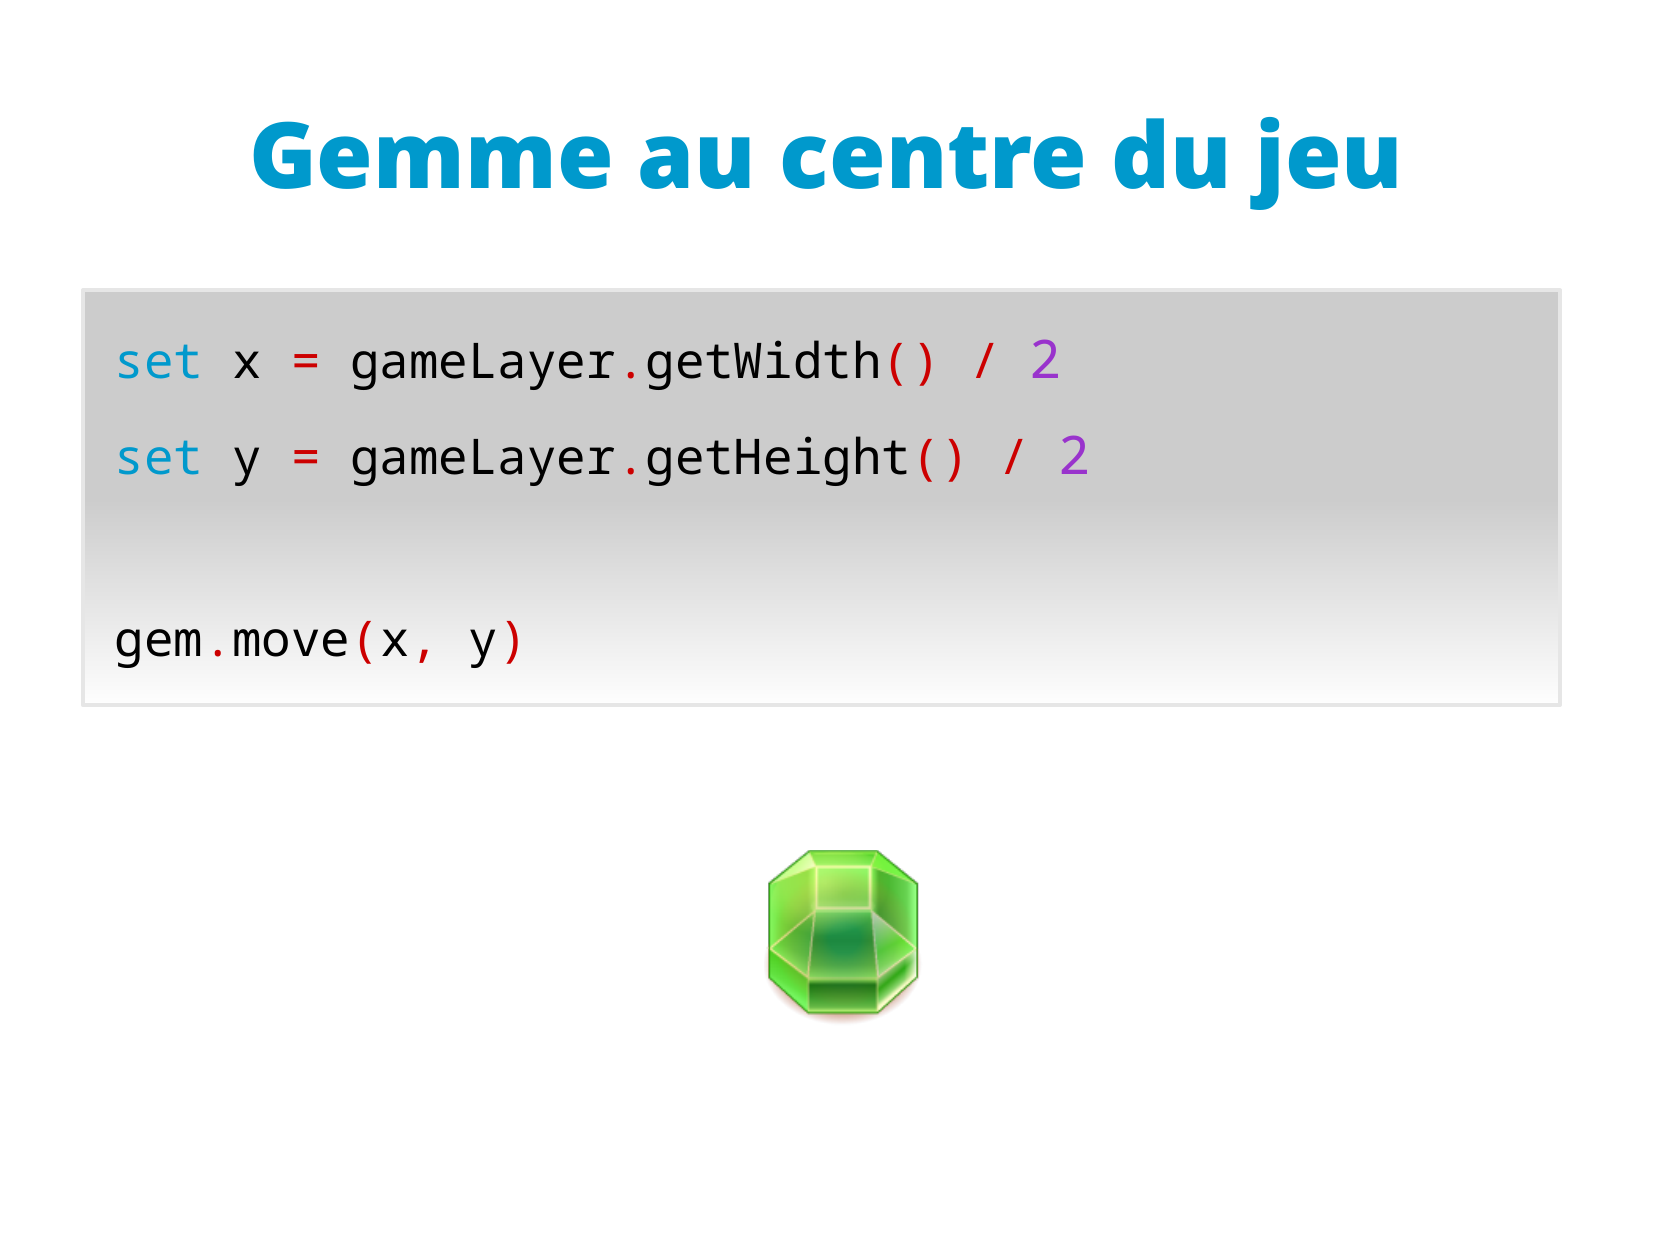

# Gemme au centre du jeu
set x = gameLayer.getWidth() / 2
set y = gameLayer.getHeight() / 2
gem.move(x, y)